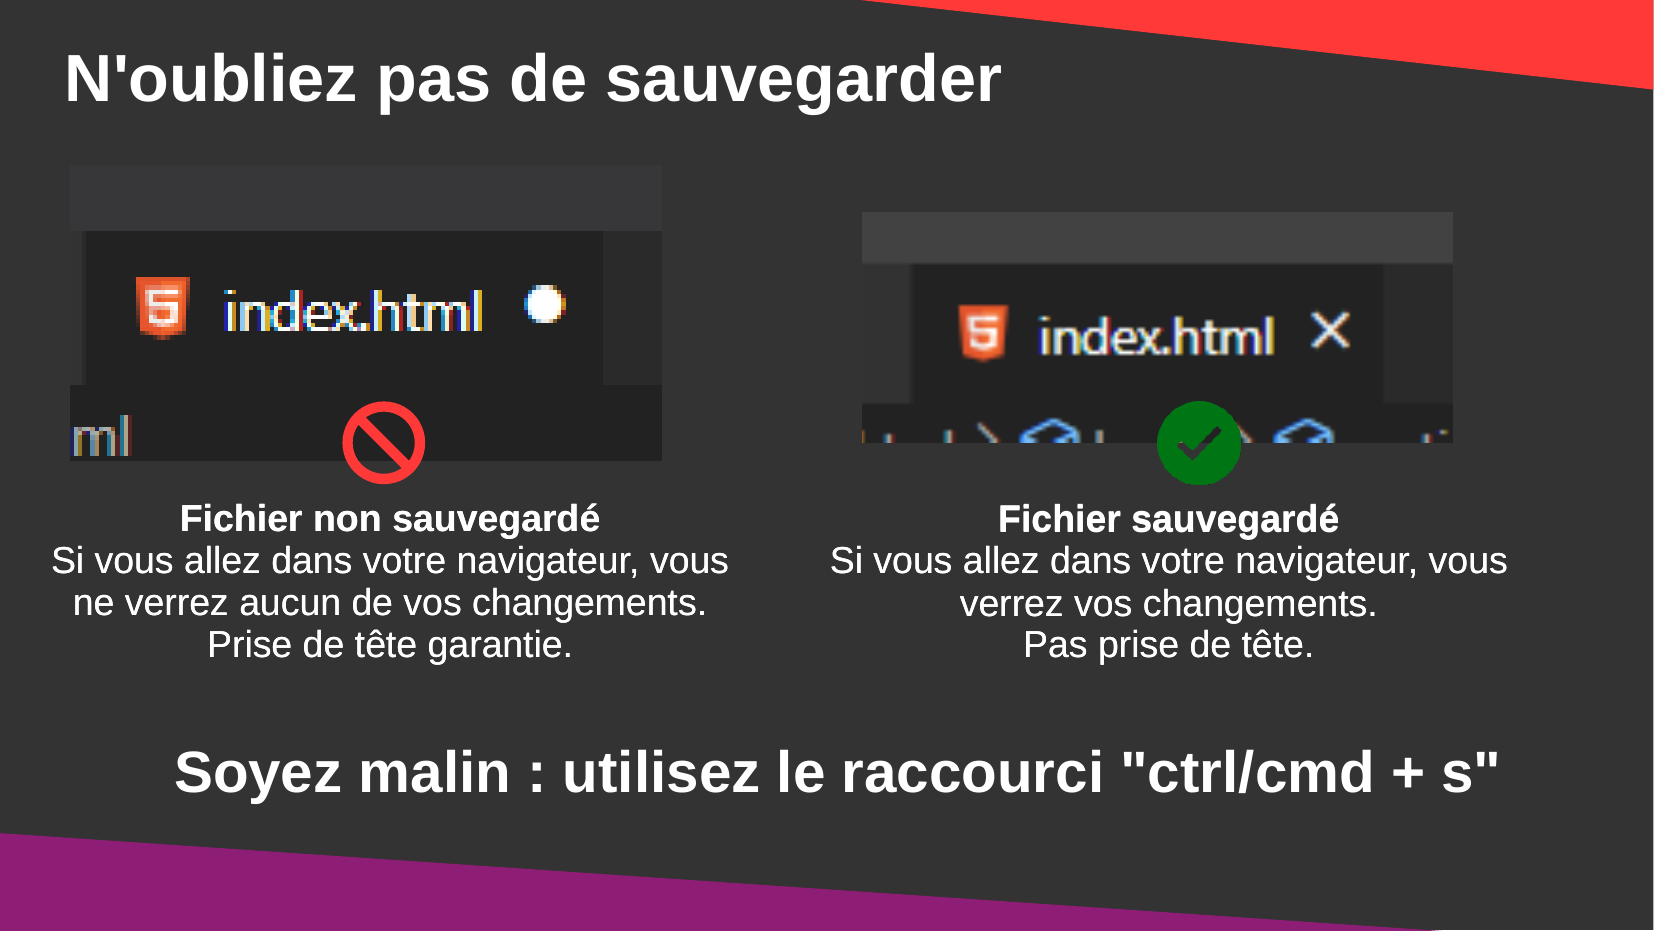

# N'oubliez pas de sauvegarder
Fichier non sauvegardé
Si vous allez dans votre navigateur, vous ne verrez aucun de vos changements.
Prise de tête garantie.
Fichier non sauvegardé
Si vous allez dans votre navigateur, vous ne verrez aucun de vos changements.
Prise de tête garantie.
Fichier sauvegardé
Si vous allez dans votre navigateur, vous verrez vos changements.
Pas prise de tête.
Fichier sauvegardé
Si vous allez dans votre navigateur, vous verrez vos changements.
Pas prise de tête.
Soyez malin : utilisez le raccourci "ctrl/cmd + s"